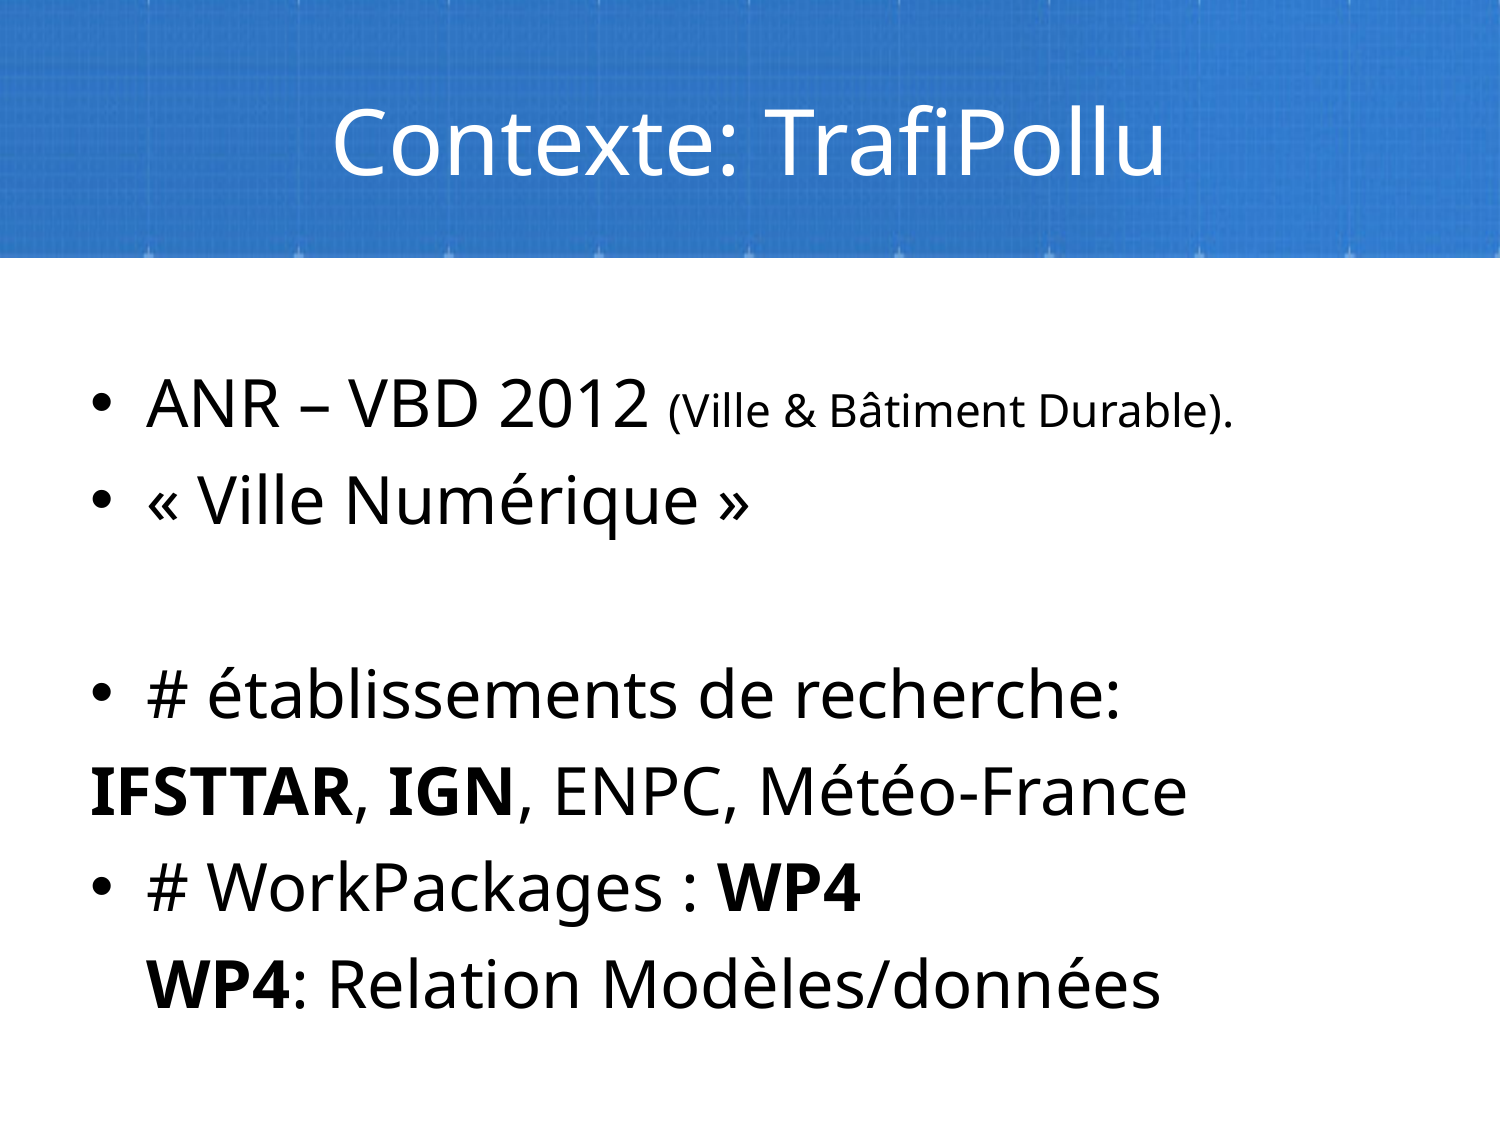

# Contexte: TrafiPollu
ANR – VBD 2012 (Ville & Bâtiment Durable).
« Ville Numérique »
# établissements de recherche:
IFSTTAR, IGN, ENPC, Météo-France
# WorkPackages : WP4
WP4: Relation Modèles/données